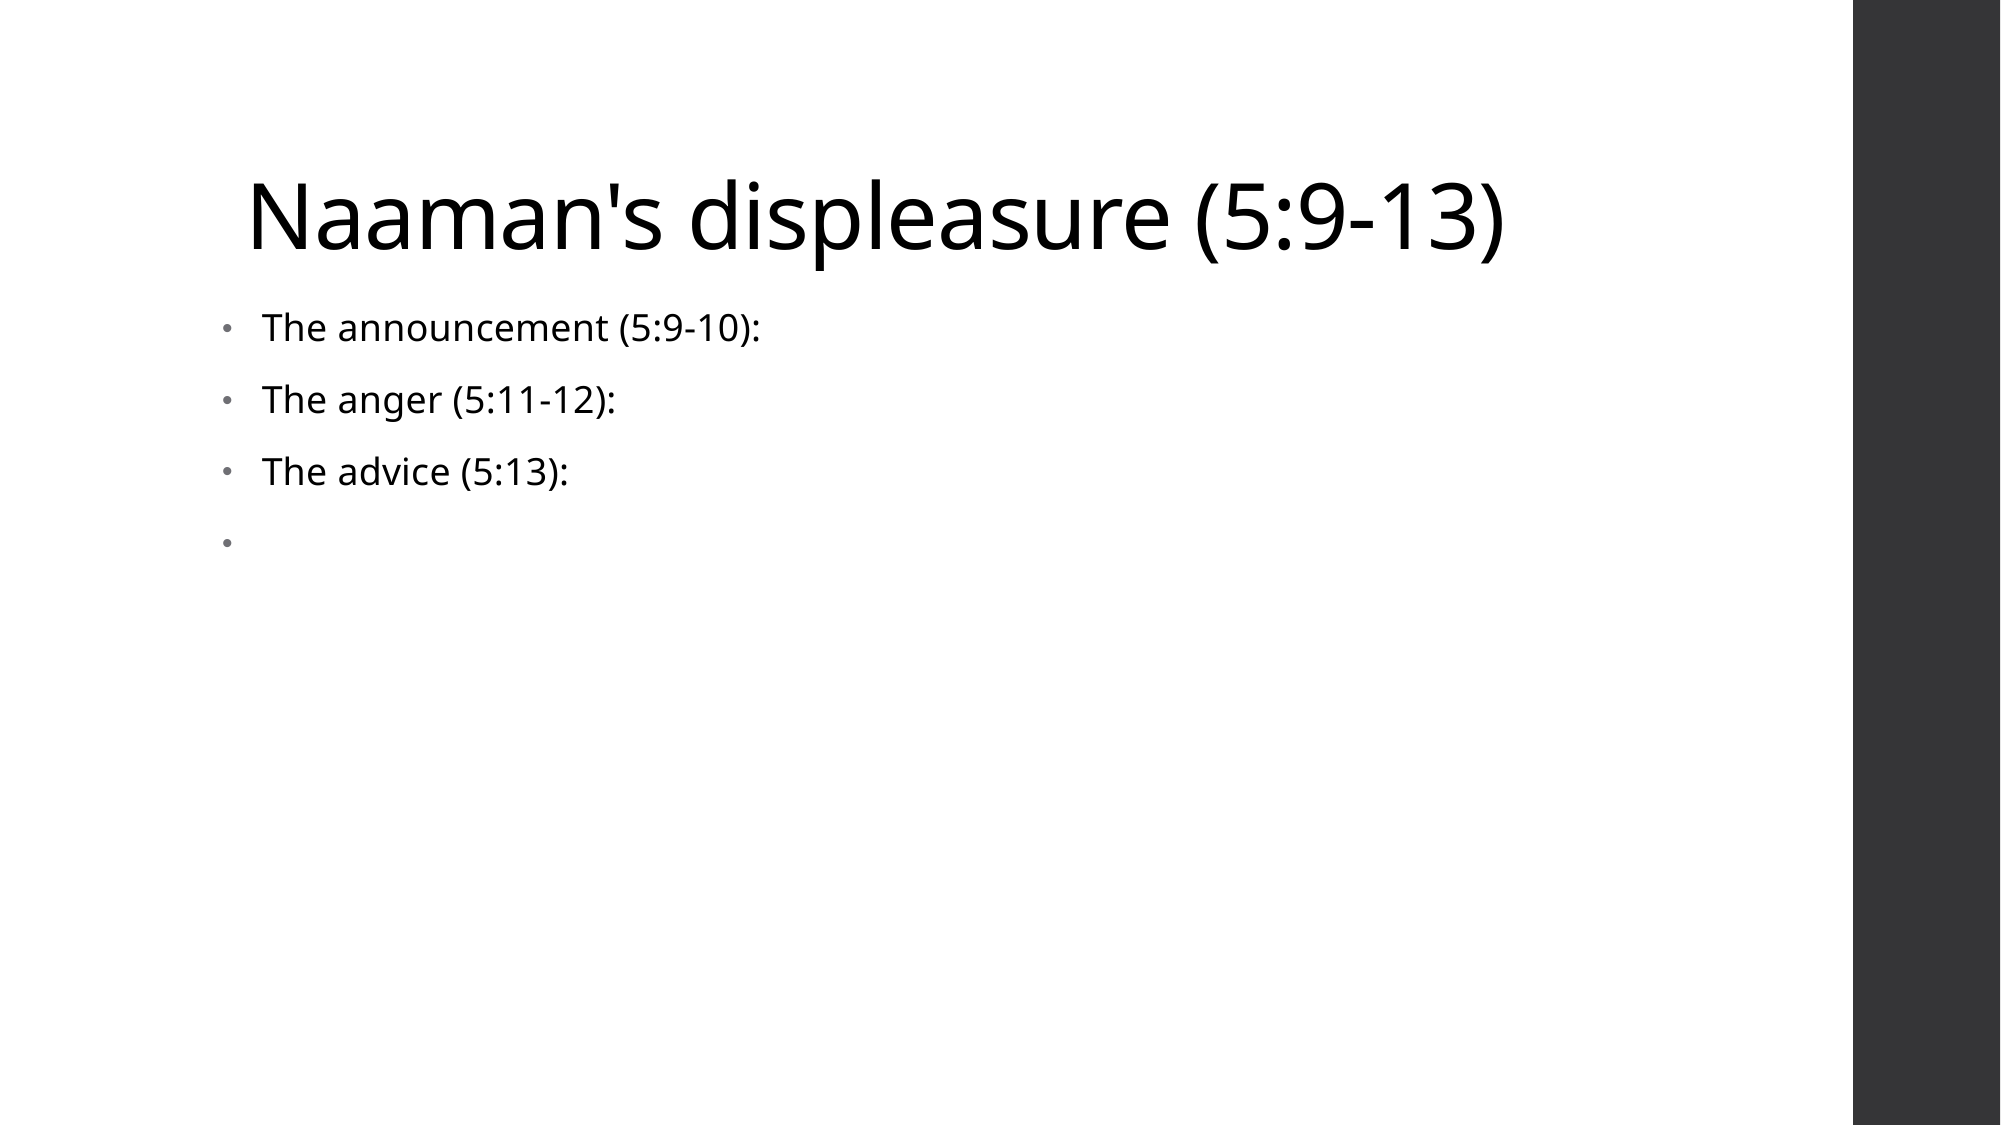

# Naaman's displeasure (5:9-13)
 The announcement (5:9-10):
 The anger (5:11-12):
 The advice (5:13):